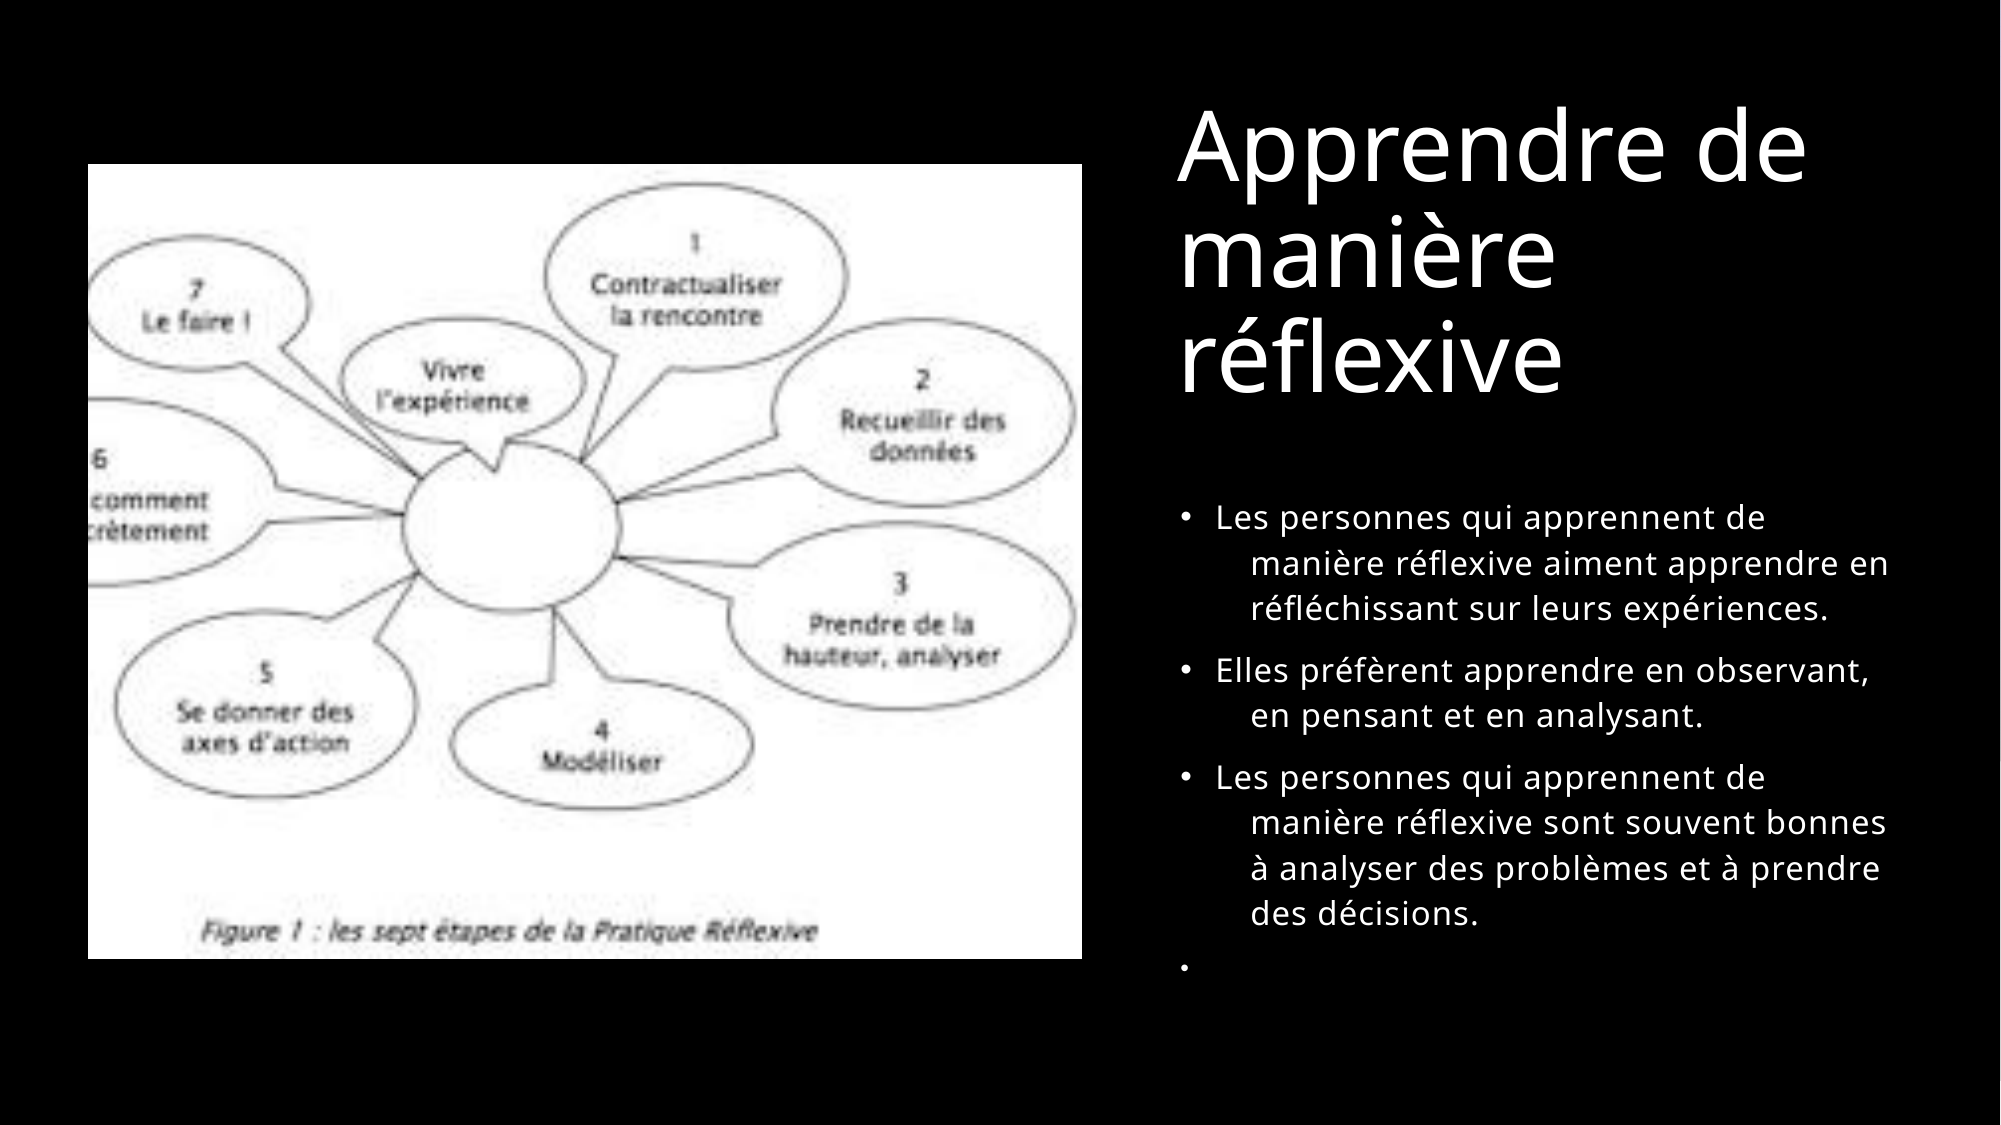

# Apprendre de manière réflexive
Les personnes qui apprennent de manière réflexive aiment apprendre en réfléchissant sur leurs expériences.
Elles préfèrent apprendre en observant, en pensant et en analysant.
Les personnes qui apprennent de manière réflexive sont souvent bonnes à analyser des problèmes et à prendre des décisions.